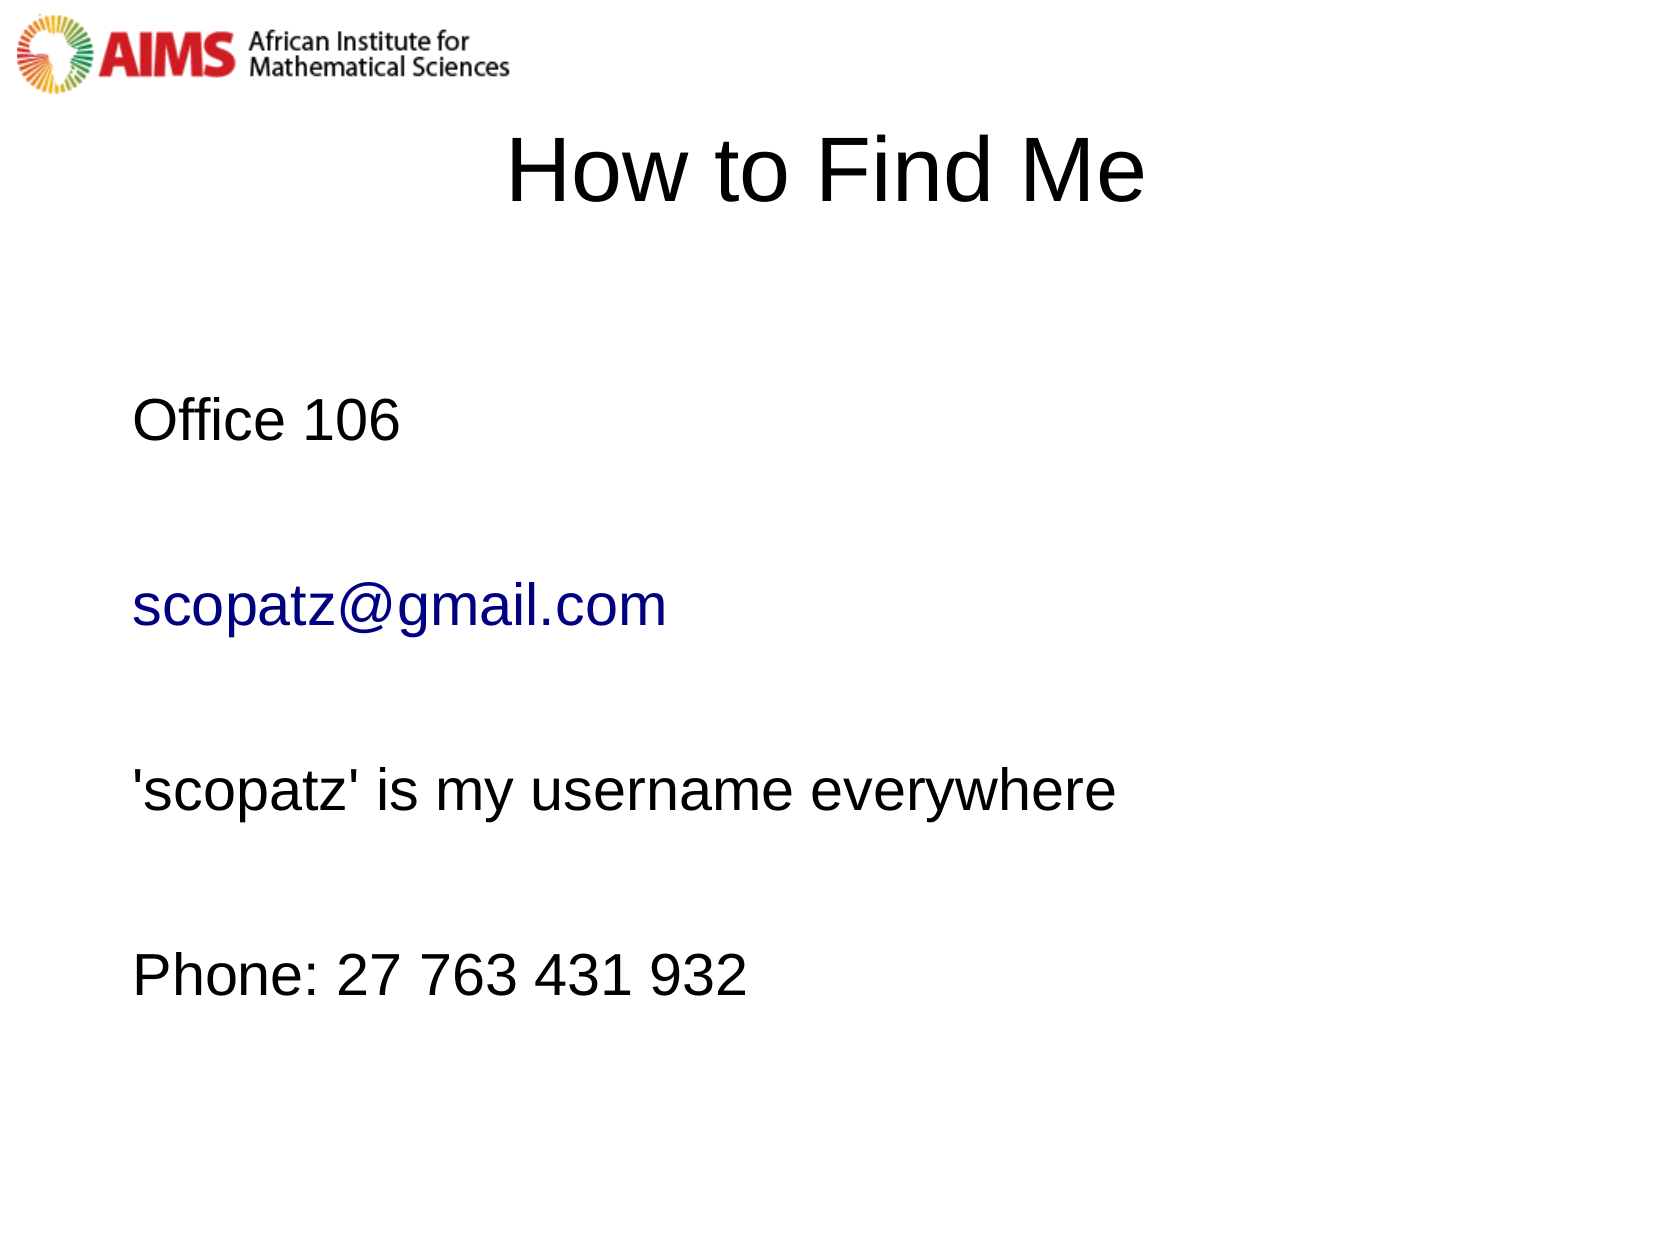

# How to Find Me
Office 106
scopatz@gmail.com
'scopatz' is my username everywhere
Phone: 27 763 431 932